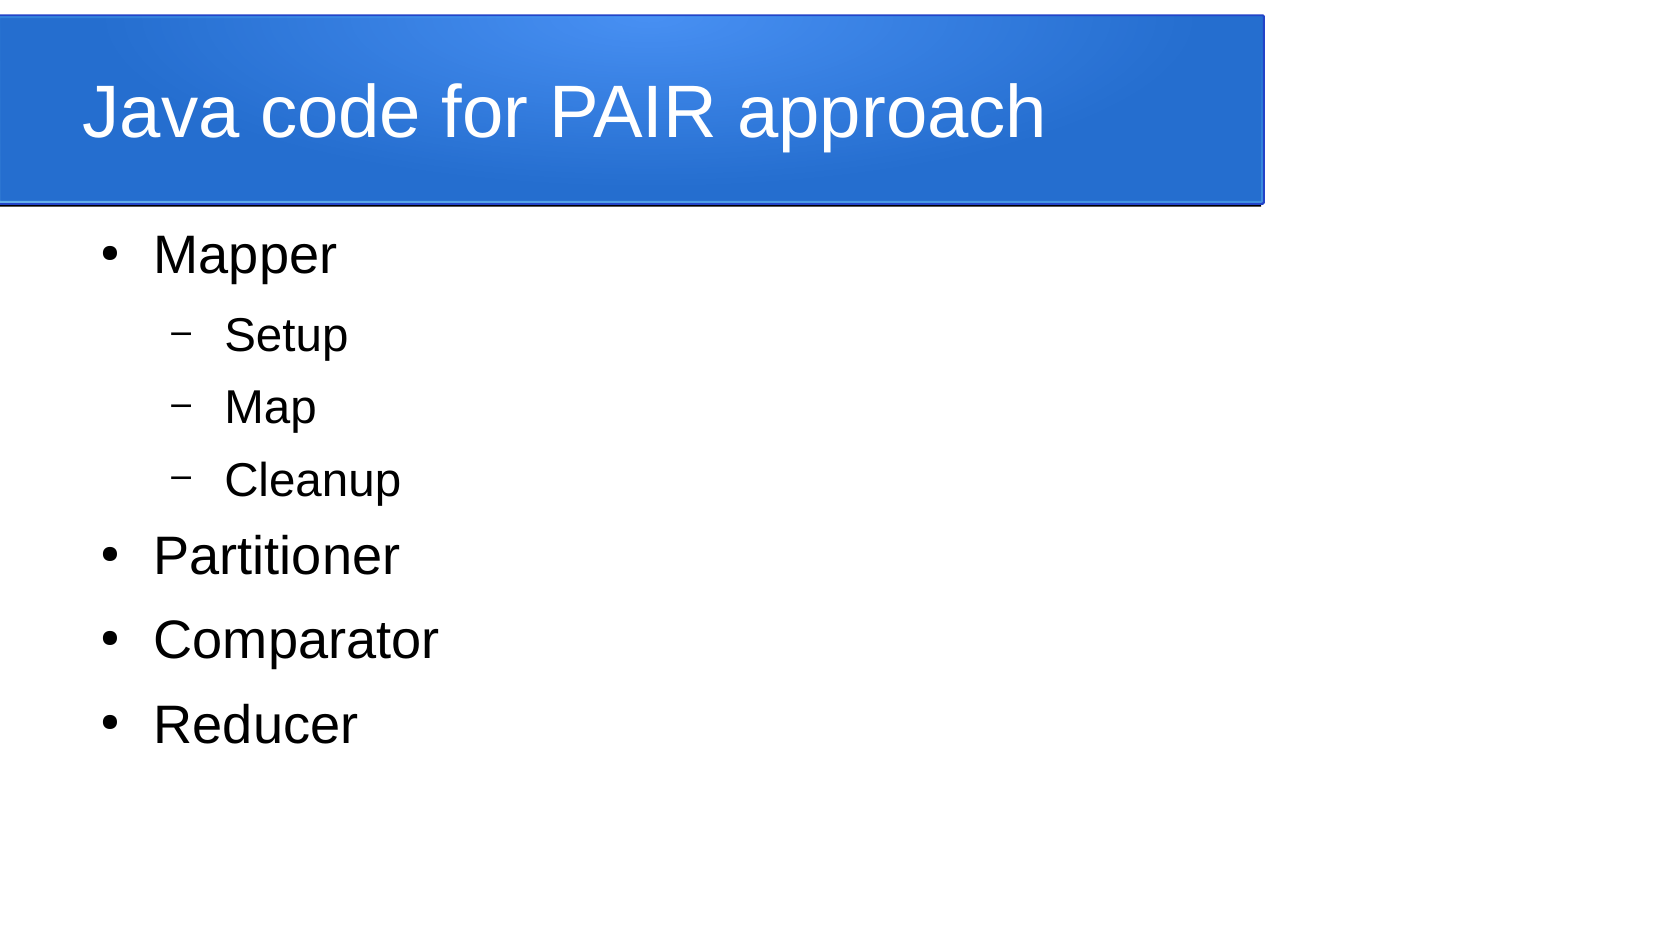

# Java code for PAIR approach
Mapper
Setup
Map
Cleanup
Partitioner
Comparator
Reducer